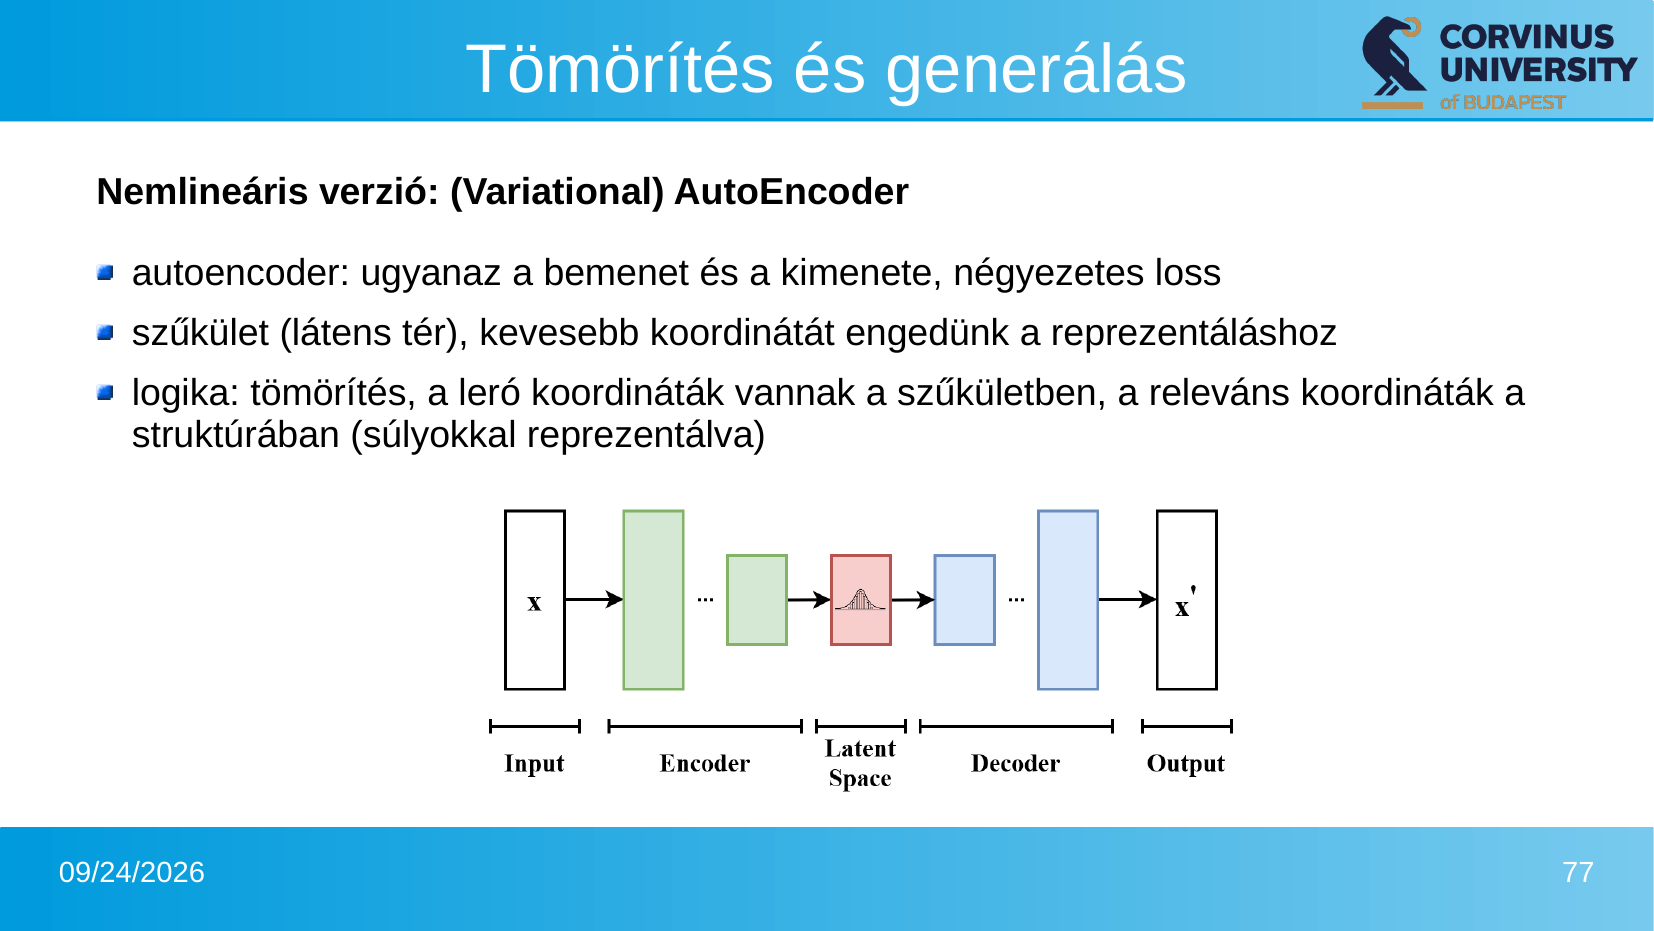

# Tömörítés és generálás
Nemlineáris verzió: (Variational) AutoEncoder
autoencoder: ugyanaz a bemenet és a kimenete, négyezetes loss
szűkület (látens tér), kevesebb koordinátát engedünk a reprezentáláshoz
logika: tömörítés, a leró koordináták vannak a szűkületben, a releváns koordináták a struktúrában (súlyokkal reprezentálva)
77